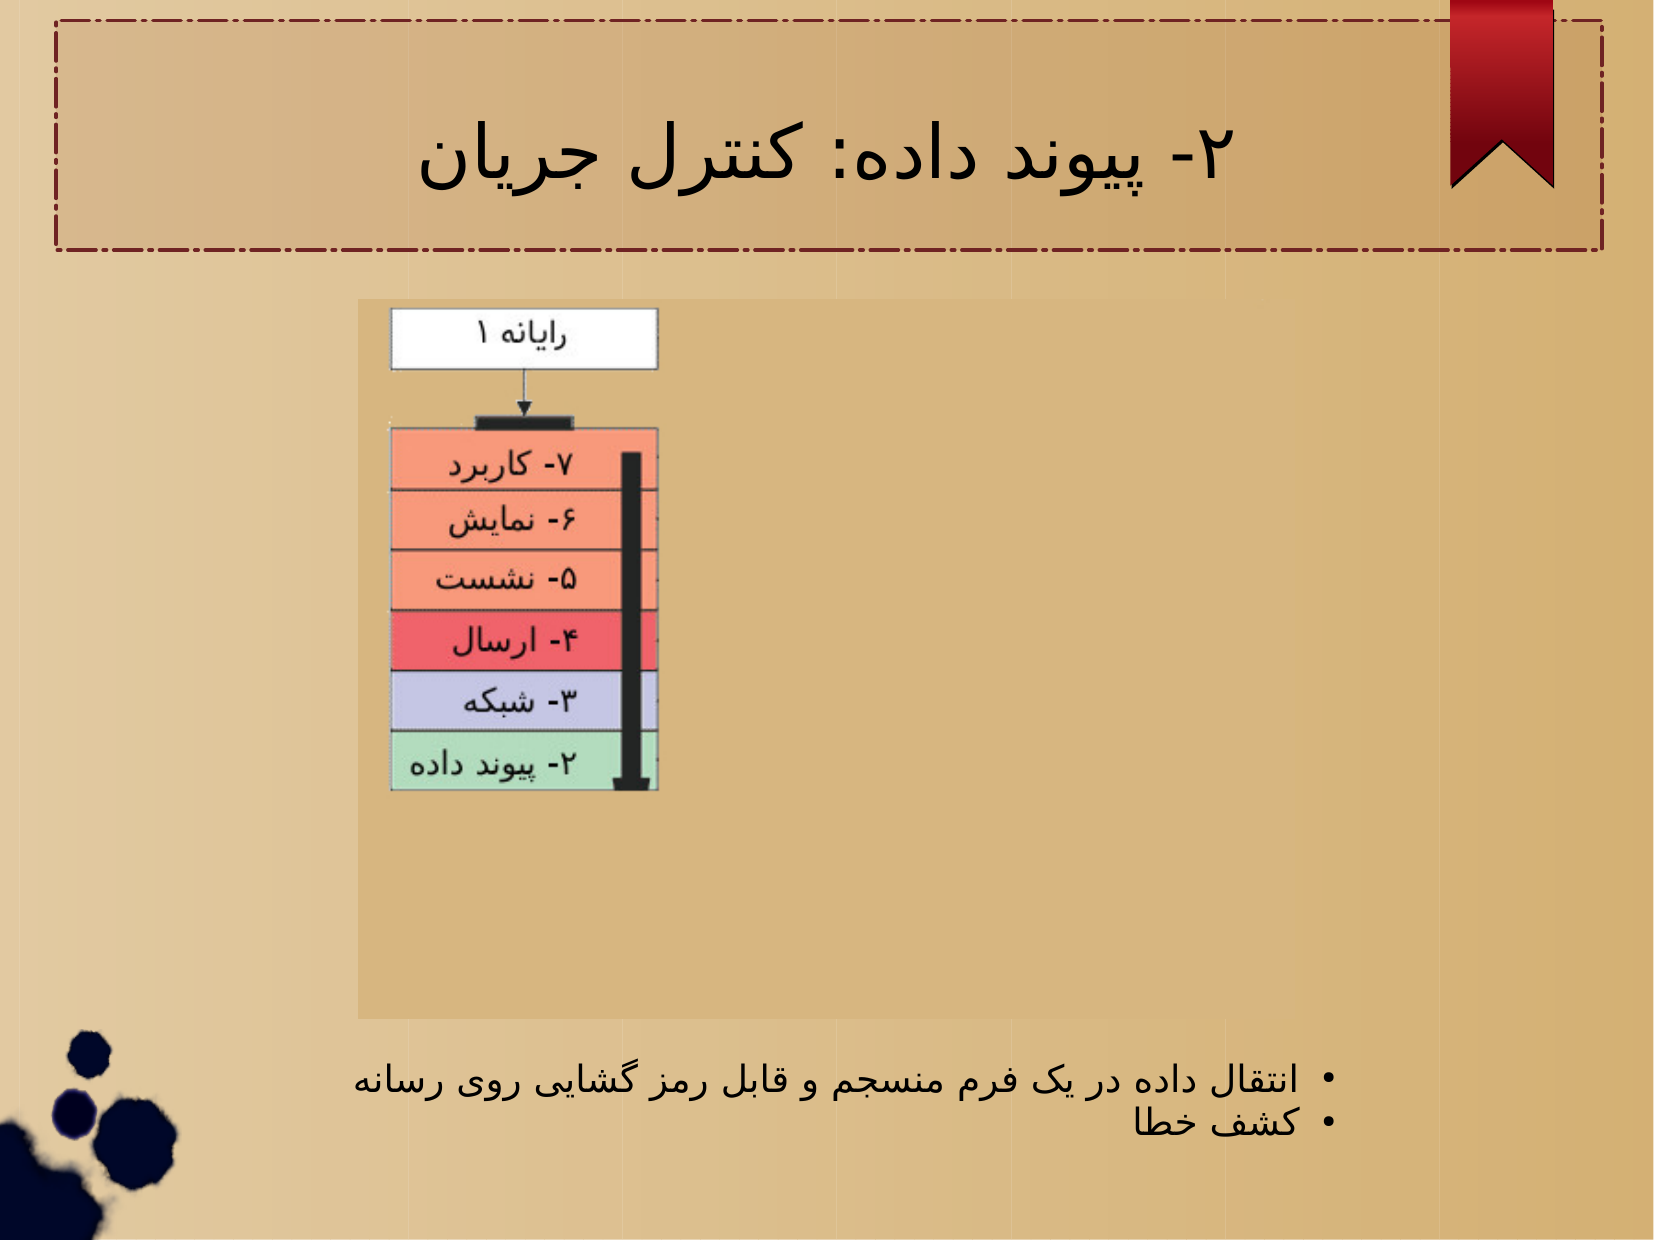

# ۲- پیوند داده: کنترل جریان
انتقال داده در یک فرم منسجم و قابل رمز گشایی روی رسانه
کشف خطا